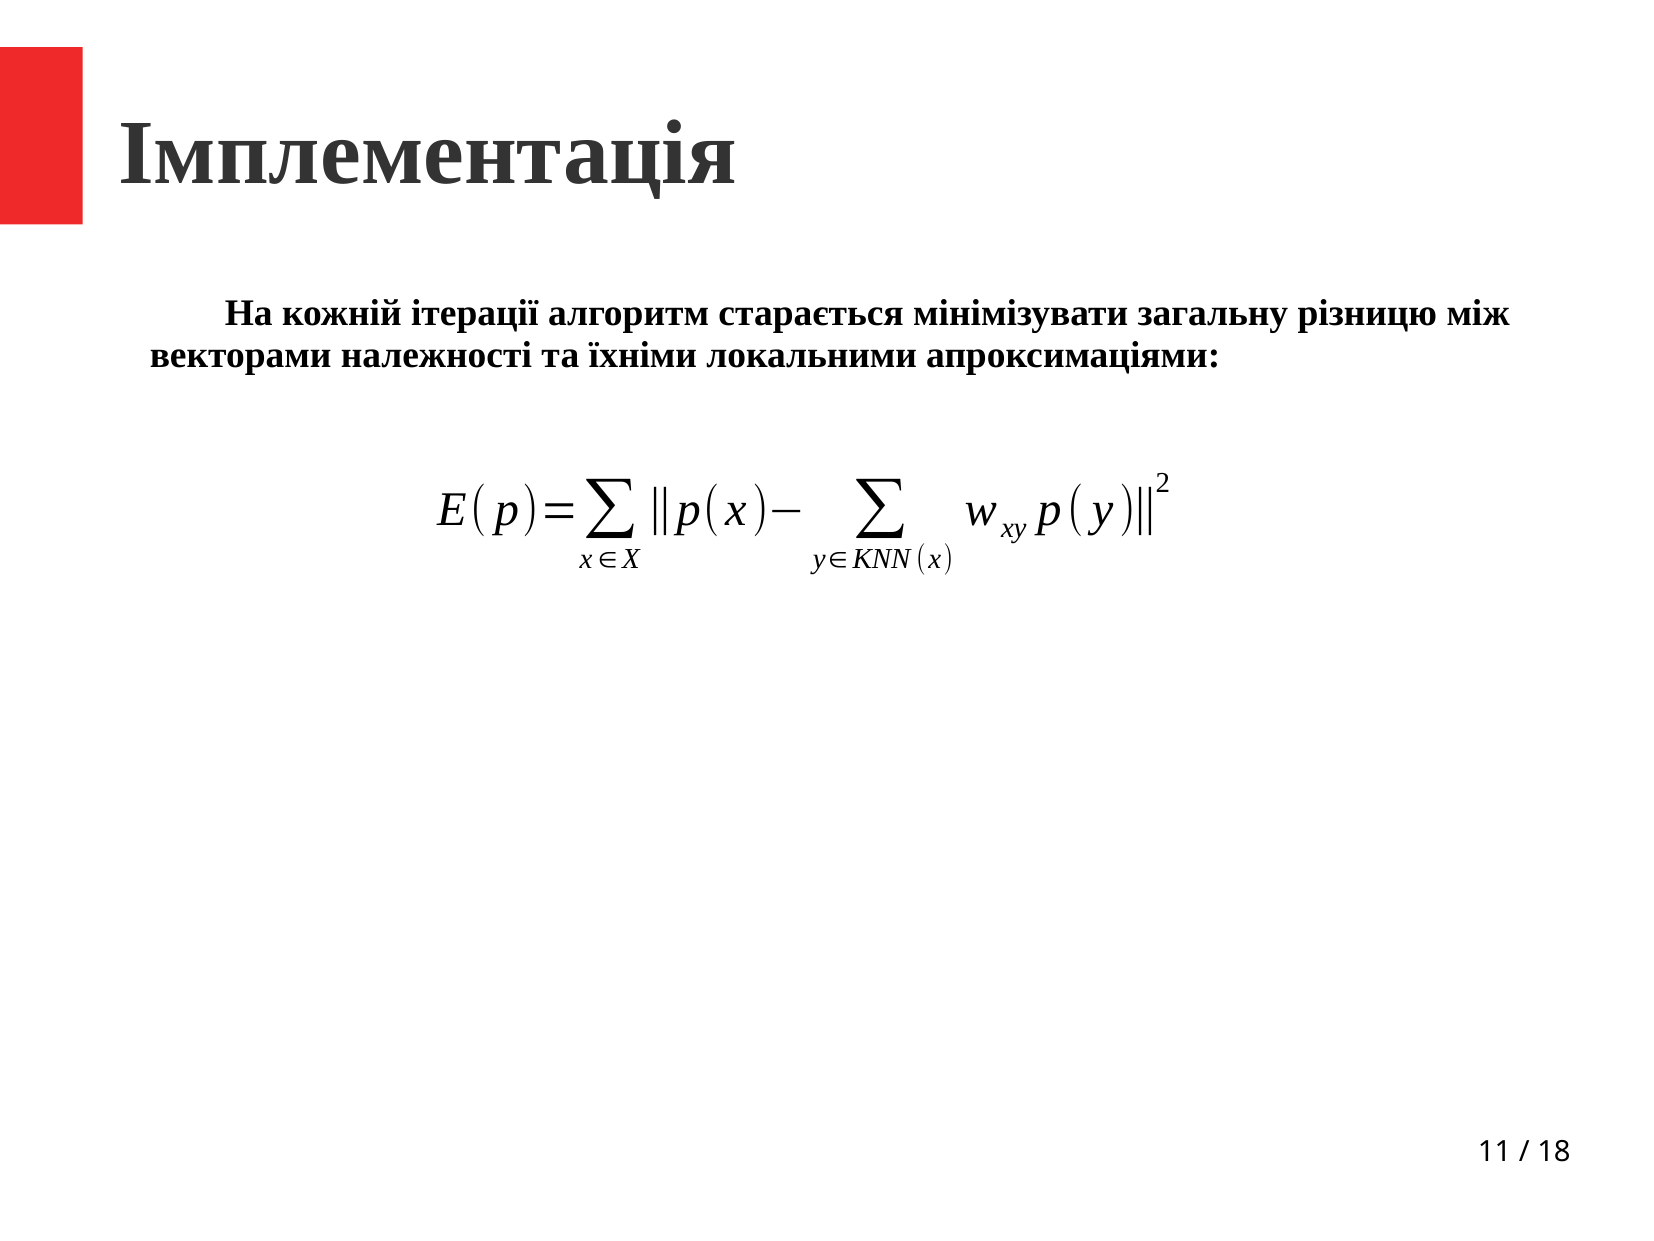

# Імплементація
	На кожній ітерації алгоритм старається мінімізувати загальну різницю між векторами належності та їхніми локальними апроксимаціями:
11